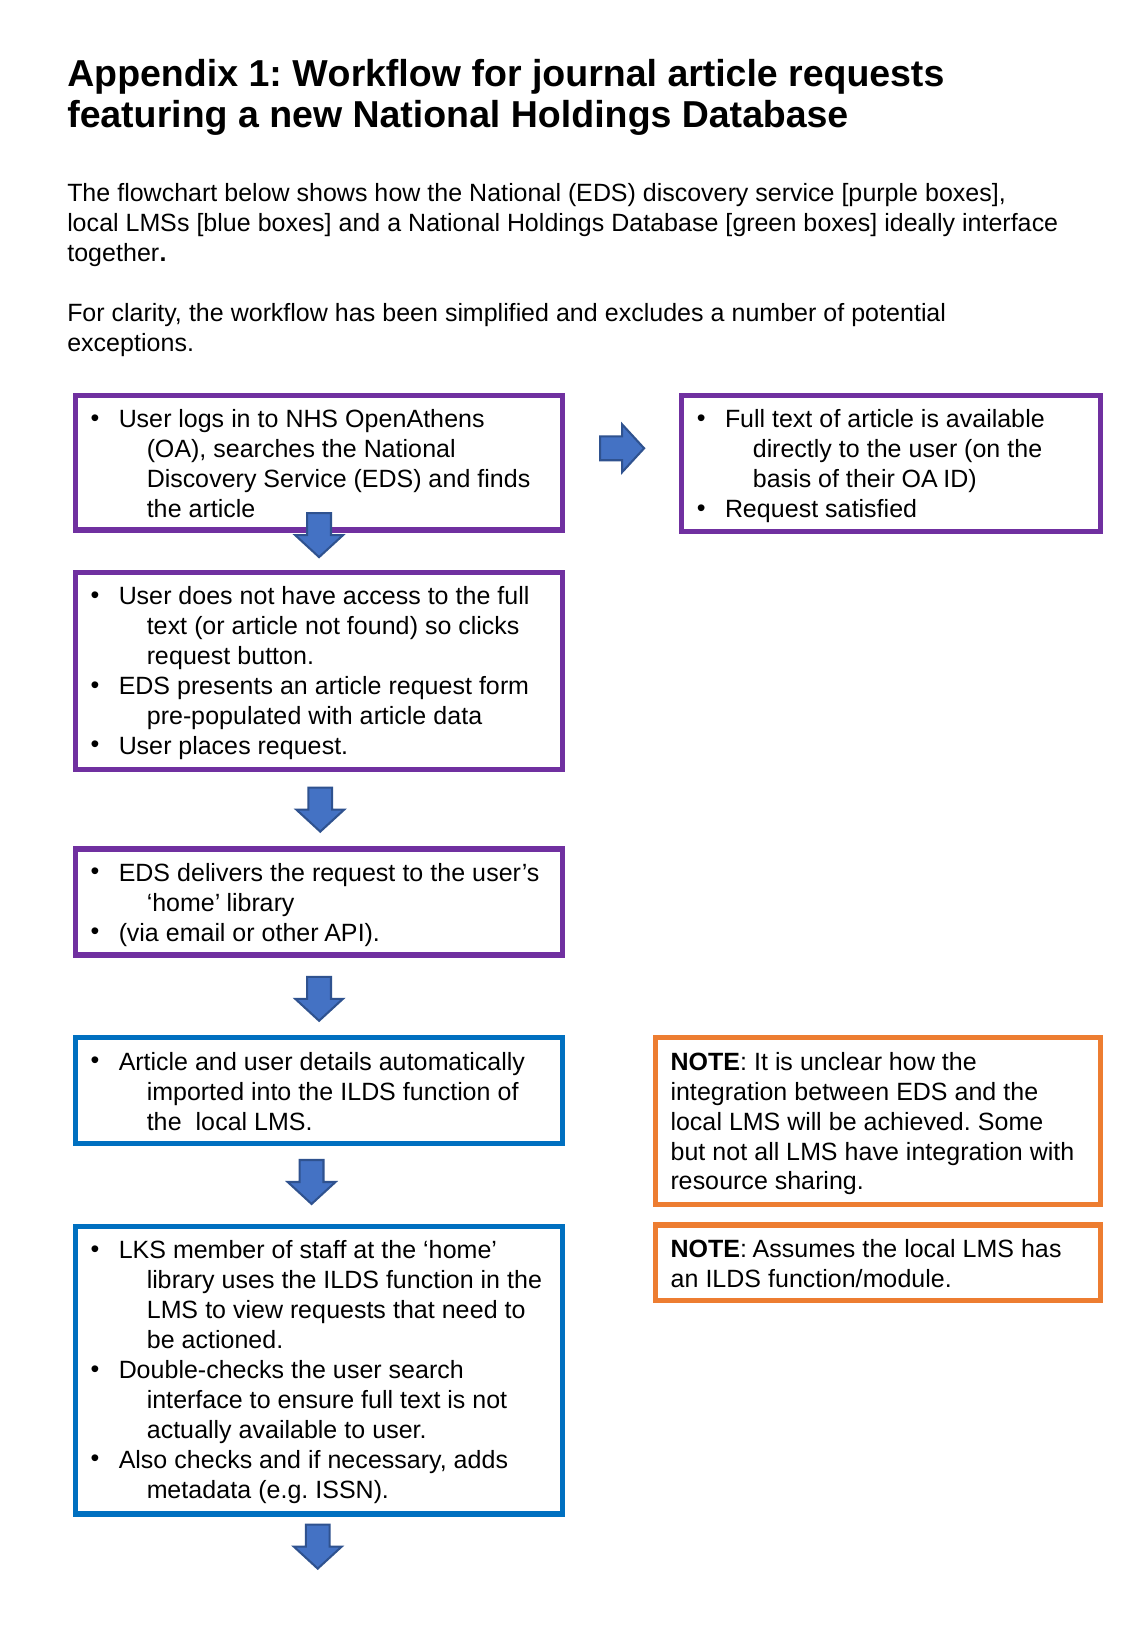

# Appendix 1: Workflow for journal article requests featuring a new National Holdings Database
The flowchart below shows how the National (EDS) discovery service [purple boxes], local LMSs [blue boxes] and a National Holdings Database [green boxes] ideally interface together.
For clarity, the workflow has been simplified and excludes a number of potential exceptions.
Full text of article is available directly to the user (on the basis of their OA ID)
Request satisfied
User logs in to NHS OpenAthens (OA), searches the National Discovery Service (EDS) and finds the article
User does not have access to the full text (or article not found) so clicks request button.
EDS presents an article request form pre-populated with article data
User places request.
EDS delivers the request to the user’s ‘home’ library
(via email or other API).
Article and user details automatically imported into the ILDS function of the local LMS.
NOTE: It is unclear how the integration between EDS and the local LMS will be achieved. Some but not all LMS have integration with resource sharing.
NOTE: Assumes the local LMS has an ILDS function/module.
LKS member of staff at the ‘home’ library uses the ILDS function in the LMS to view requests that need to be actioned.
Double-checks the user search interface to ensure full text is not actually available to user.
Also checks and if necessary, adds metadata (e.g. ISSN).